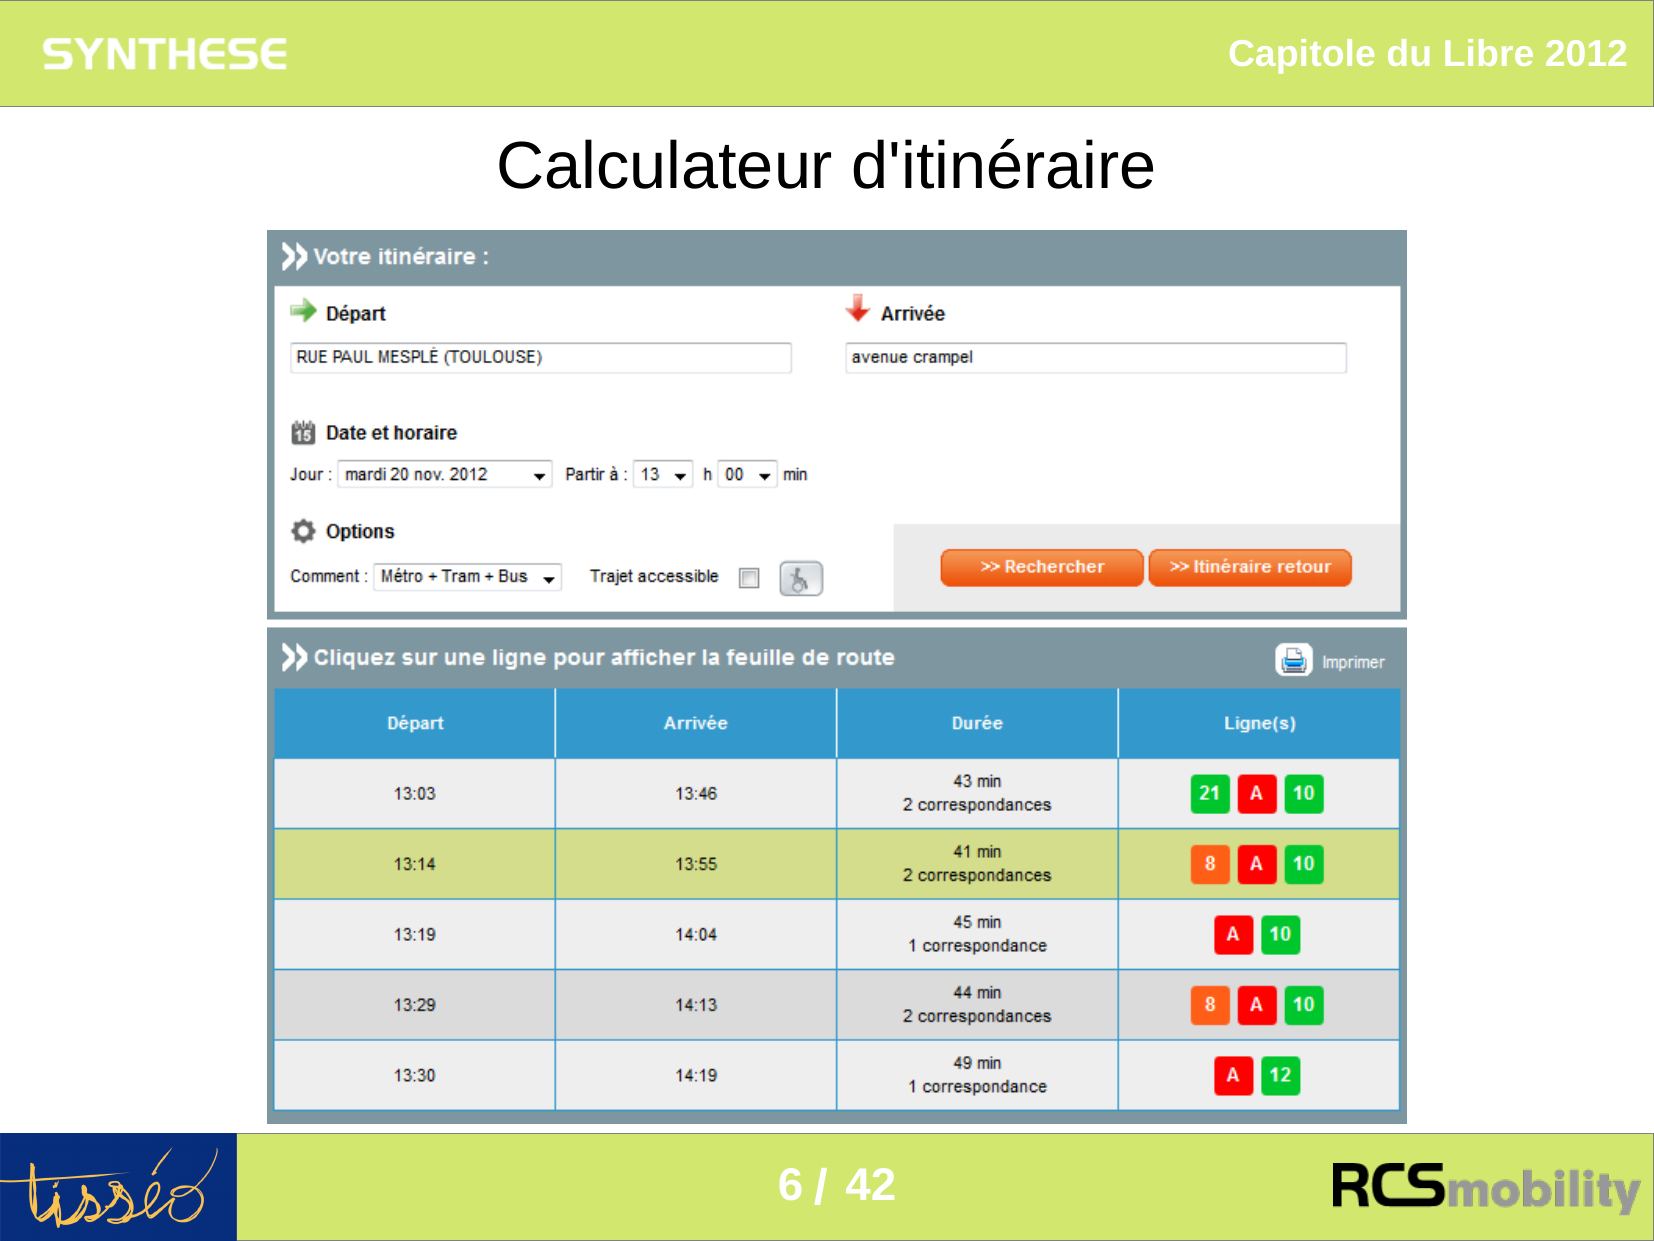

Capitole du Libre 2012
# Calculateur d'itinéraire
6
/
42